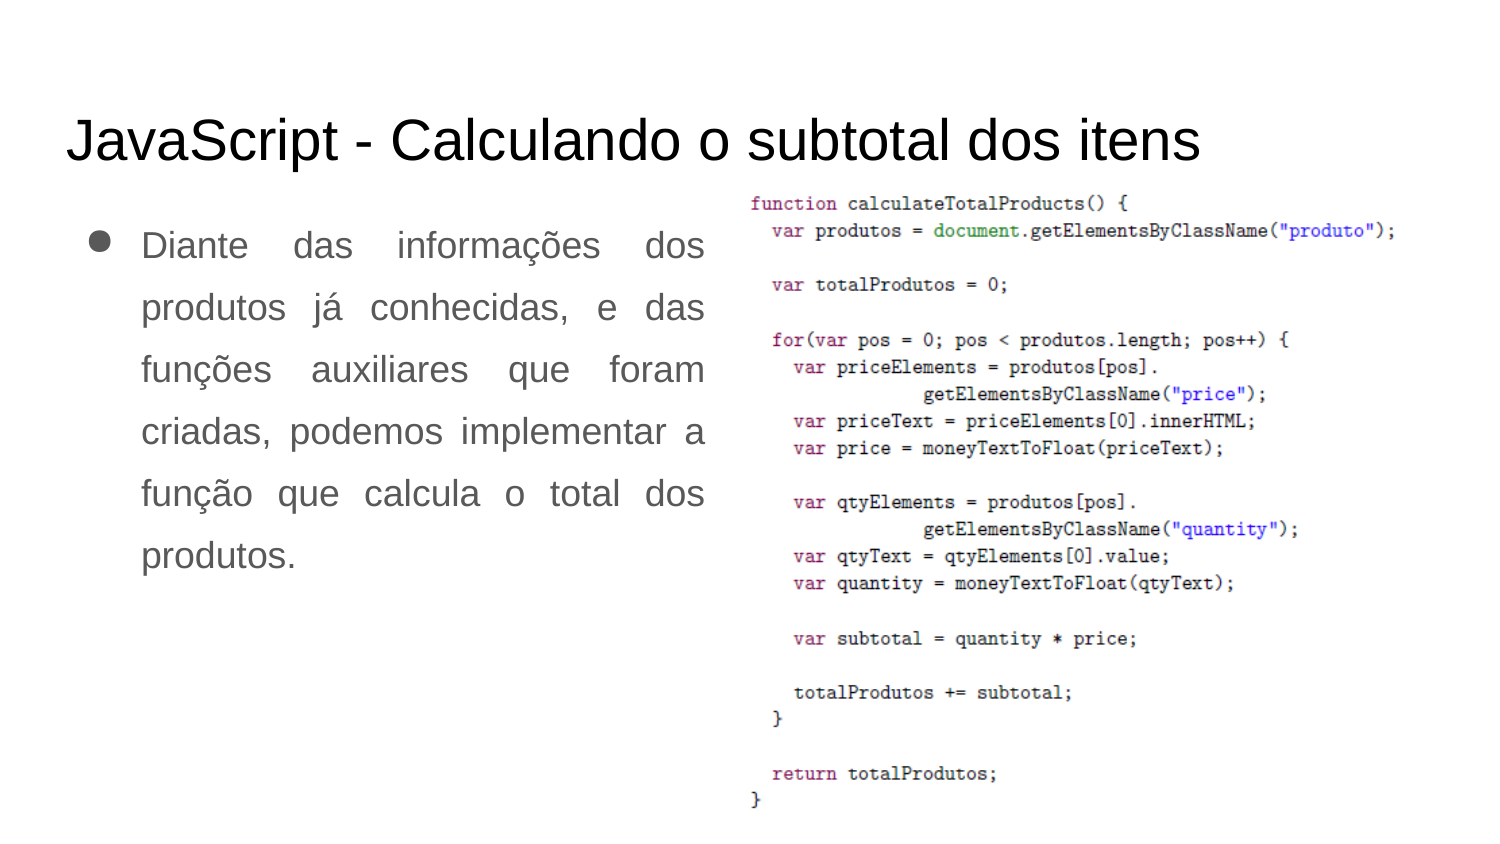

# JavaScript - Calculando o subtotal dos itens
Diante das informações dos produtos já conhecidas, e das funções auxiliares que foram criadas, podemos implementar a função que calcula o total dos produtos.